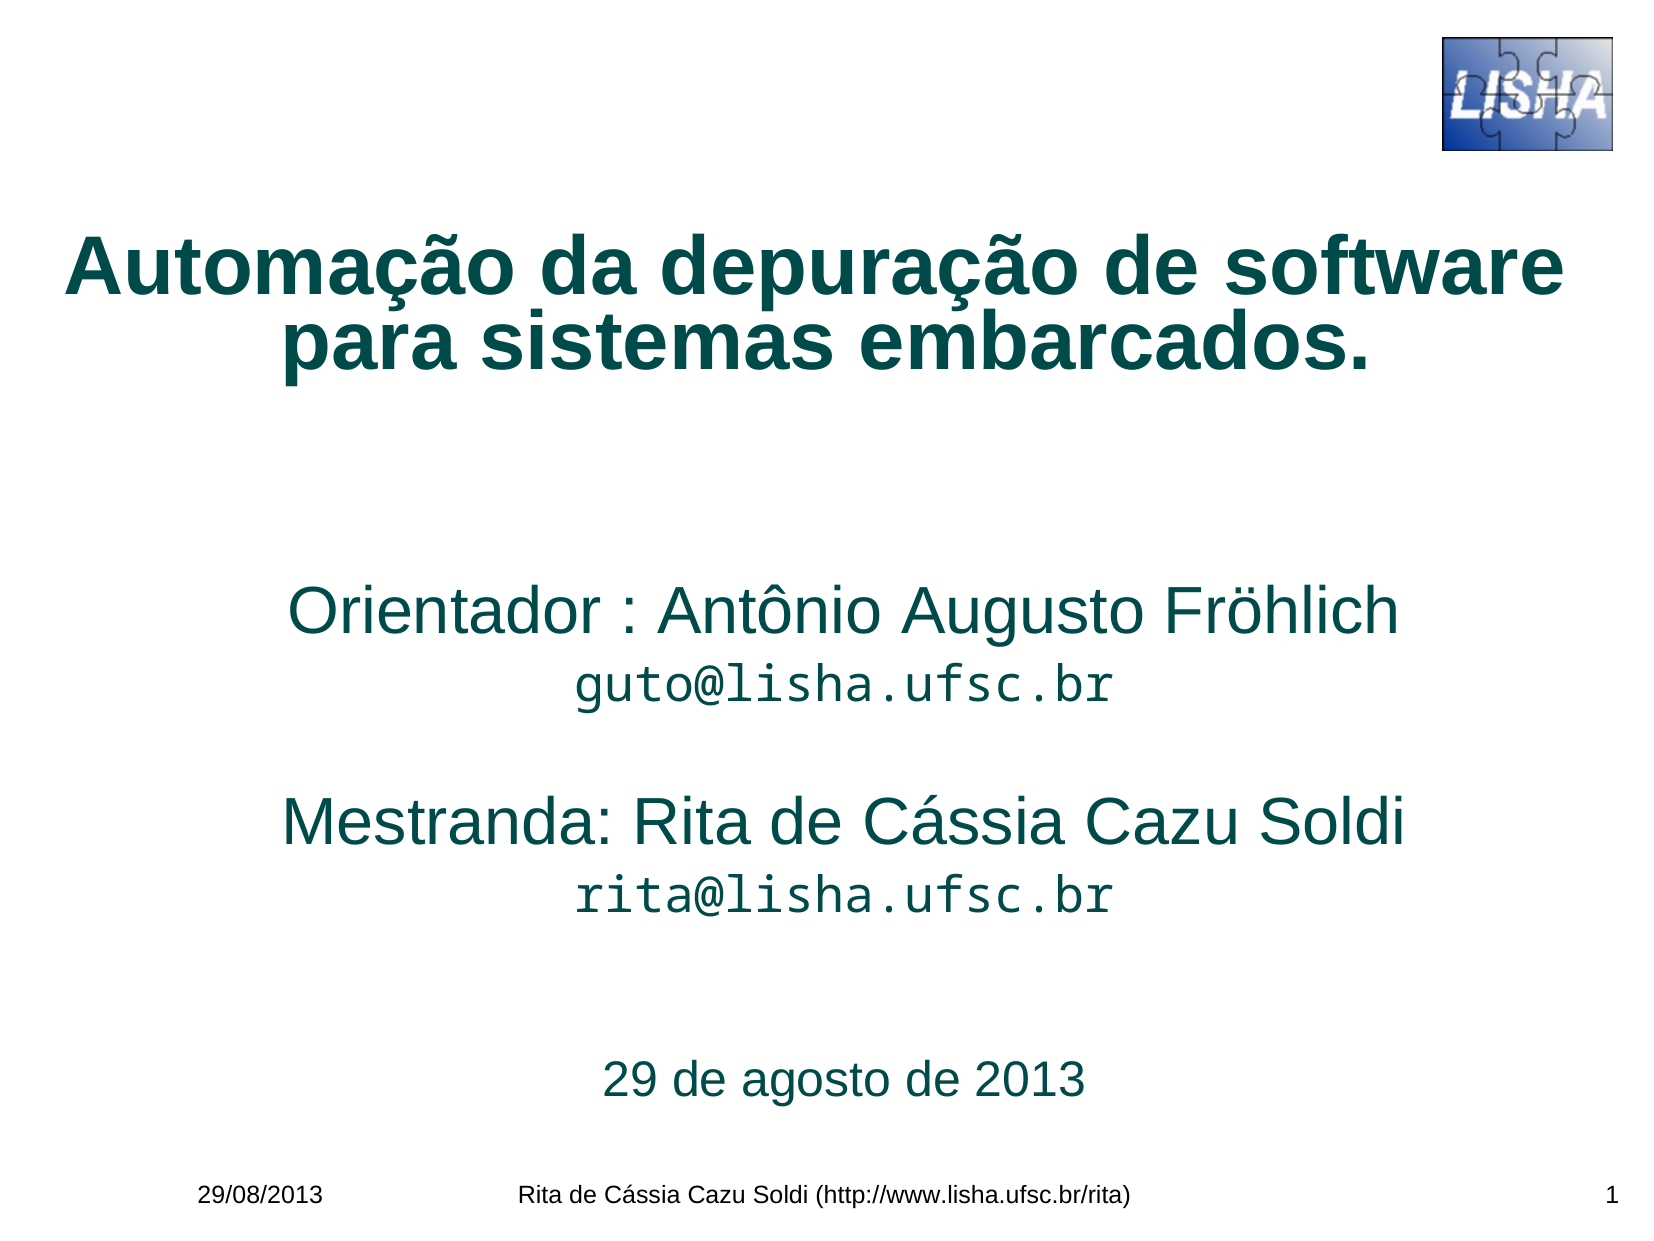

# Automação da depuração de software para sistemas embarcados.
Orientador : Antônio Augusto Fröhlich
guto@lisha.ufsc.br
Mestranda: Rita de Cássia Cazu Soldi
rita@lisha.ufsc.br
29 de agosto de 2013